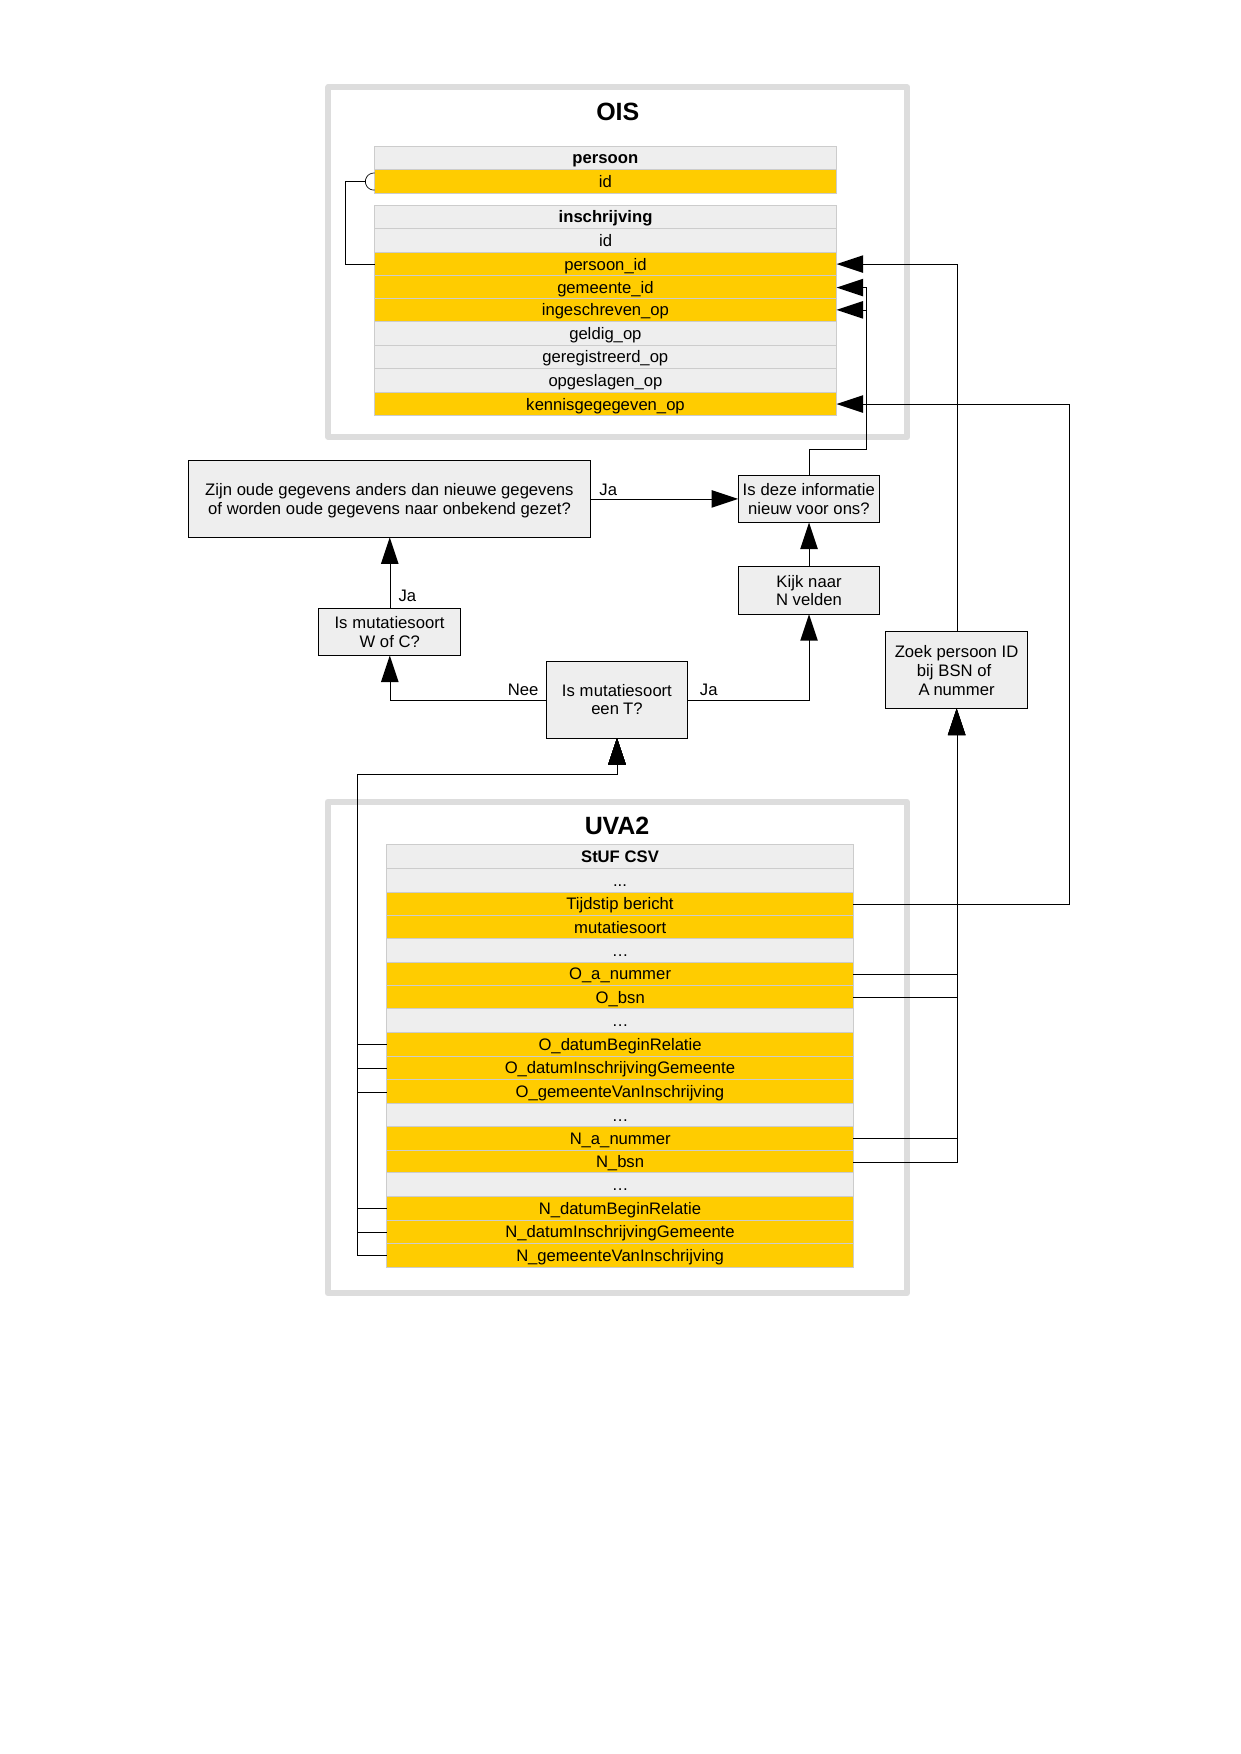

OIS
persoon
id
inschrijving
id
persoon_id
gemeente_id
ingeschreven_op
geldig_op
geregistreerd_op
opgeslagen_op
kennisgegegeven_op
Zijn oude gegevens anders dan nieuwe gegevens
of worden oude gegevens naar onbekend gezet?
Ja
Is deze informatie
nieuw voor ons?
Kijk naar
N velden
Ja
Is mutatiesoort
W of C?
Zoek persoon ID
bij BSN of
A nummer
Is mutatiesoort
een T?
Nee
Ja
UVA2
StUF CSV
...
Tijdstip bericht
mutatiesoort
…
O_a_nummer
O_bsn
…
O_datumBeginRelatie
O_datumInschrijvingGemeente
O_gemeenteVanInschrijving
…
…
N_a_nummer
N_bsn
…
N_datumBeginRelatie
N_datumInschrijvingGemeente
N_gemeenteVanInschrijving